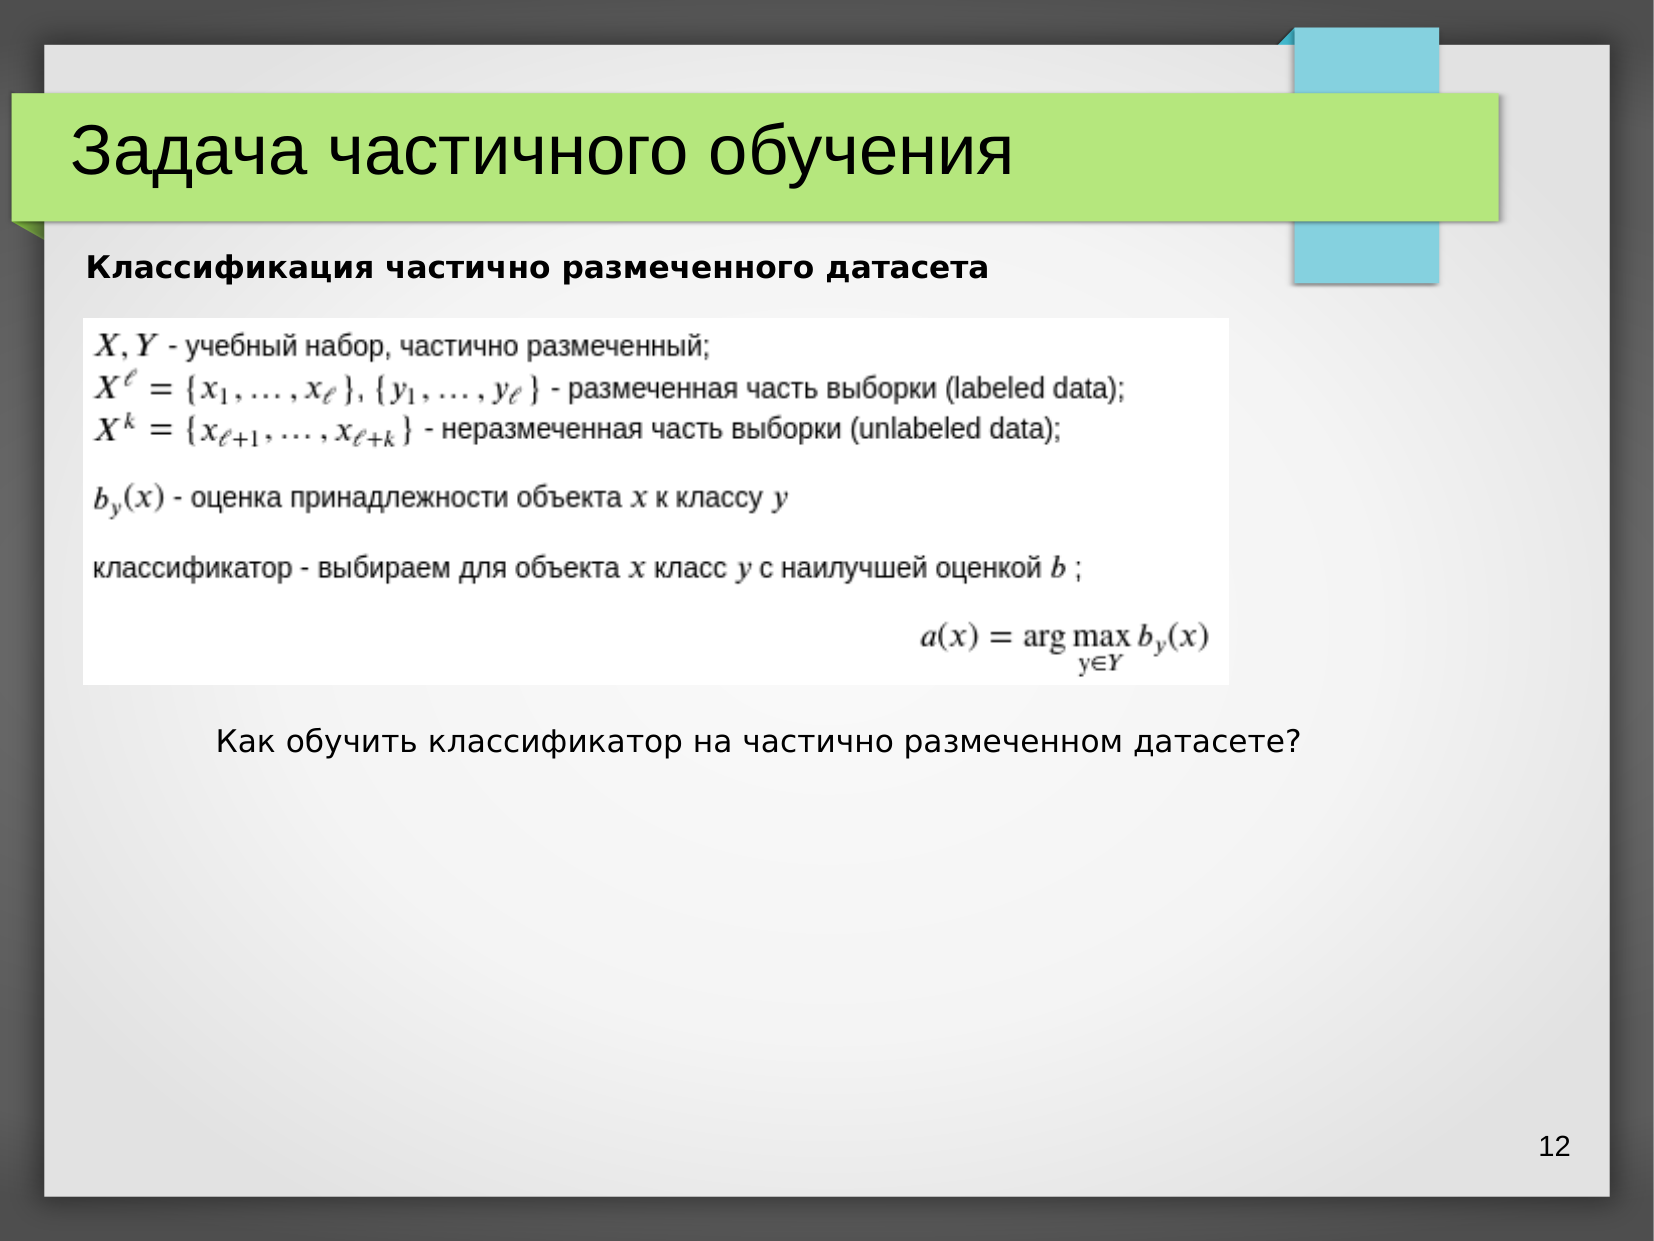

# Задача частичного обучения
Классификация частично размеченного датасета
Как обучить классификатор на частично размеченном датасете?
12